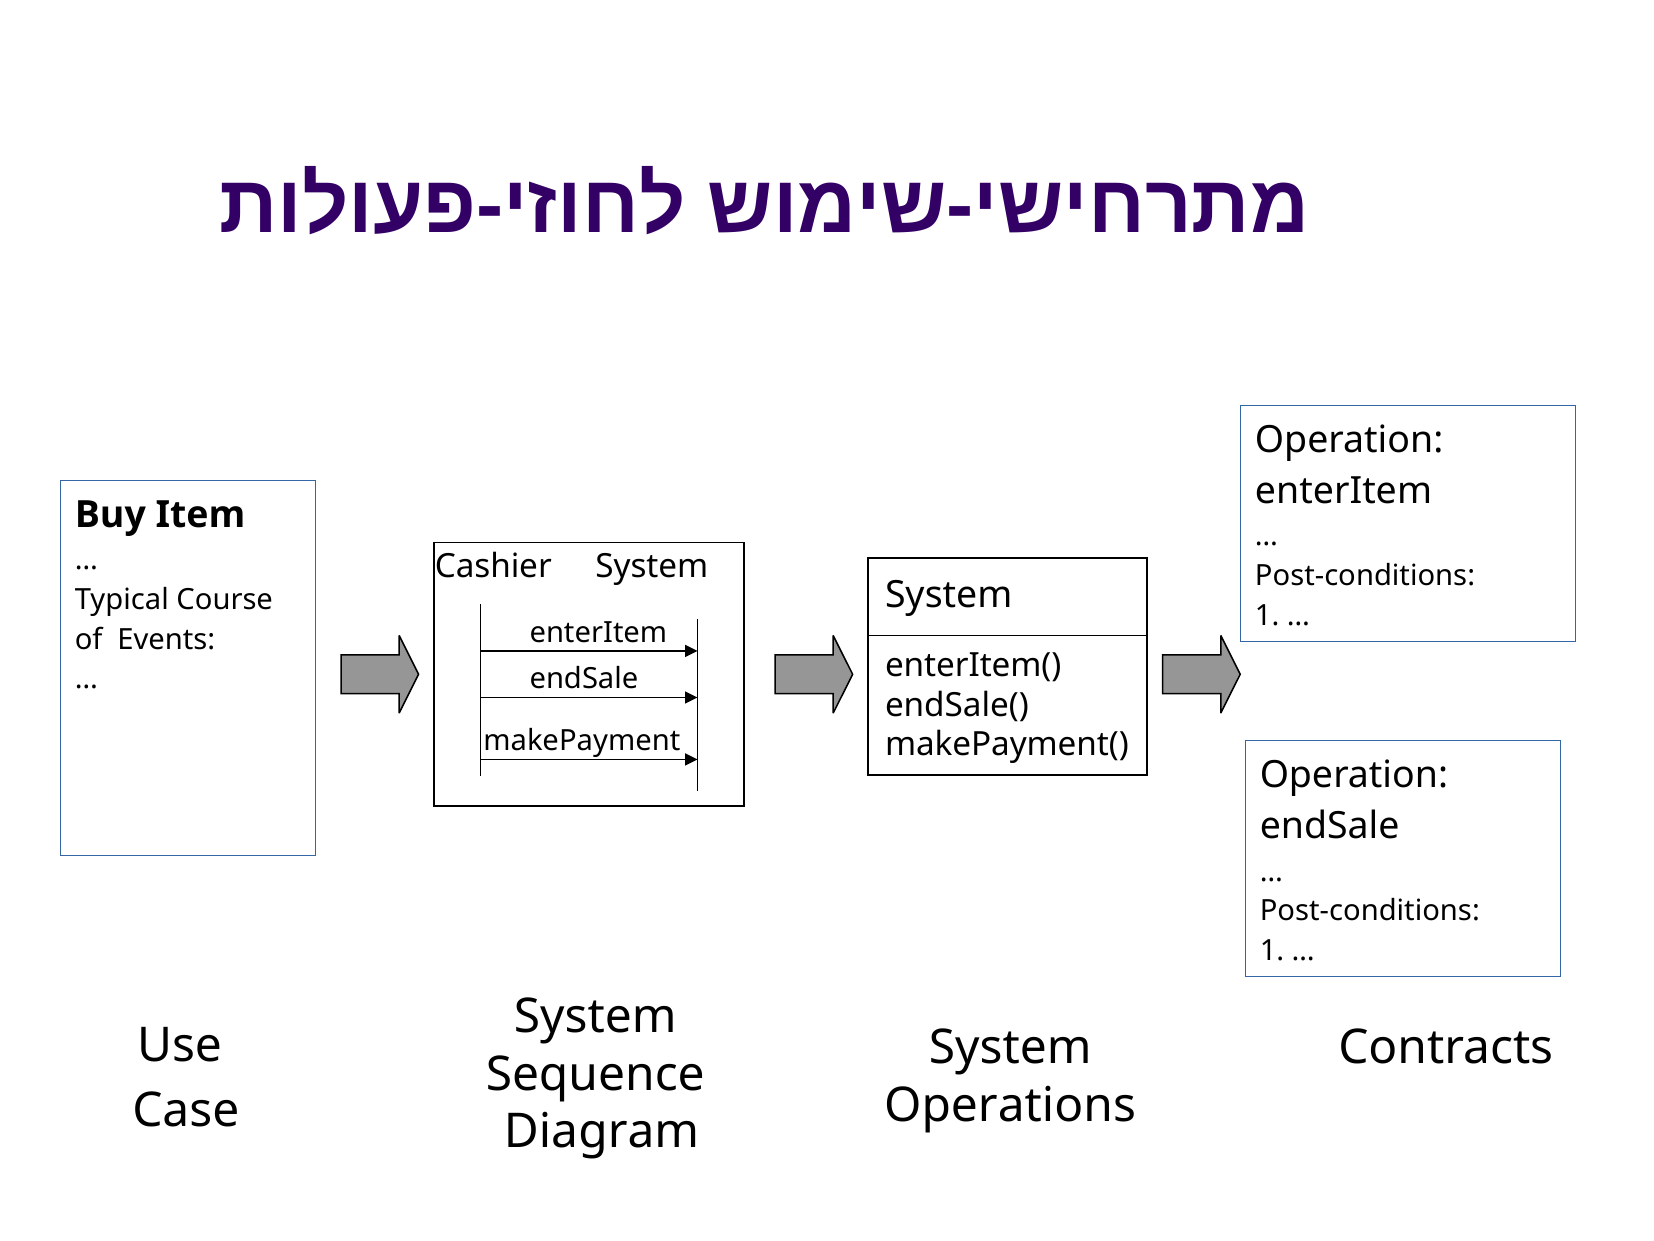

# מתרחישי-שימוש לחוזי-פעולות
Operation:
enterItem
…
Post-conditions:
1. …
Buy Item
…
Typical Course
of Events:
…
Cashier System
enterItem
endSale
makePayment
System
Sequence
Diagram
System
enterItem()
endSale()
makePayment()
System
Operations
Operation:
endSale
…
Post-conditions:
1. …
Use
Case
Contracts